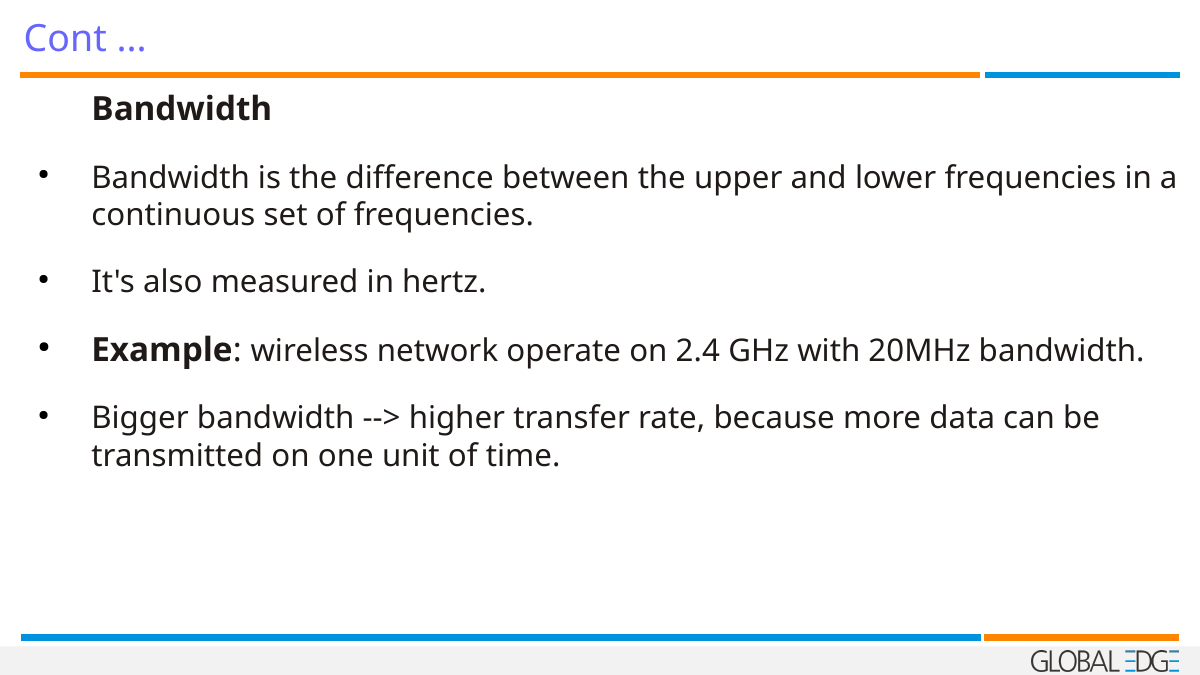

# Cont ...
Bandwidth
Bandwidth is the difference between the upper and lower frequencies in a continuous set of frequencies.
It's also measured in hertz.
Example: wireless network operate on 2.4 GHz with 20MHz bandwidth.
Bigger bandwidth --> higher transfer rate, because more data can be transmitted on one unit of time.